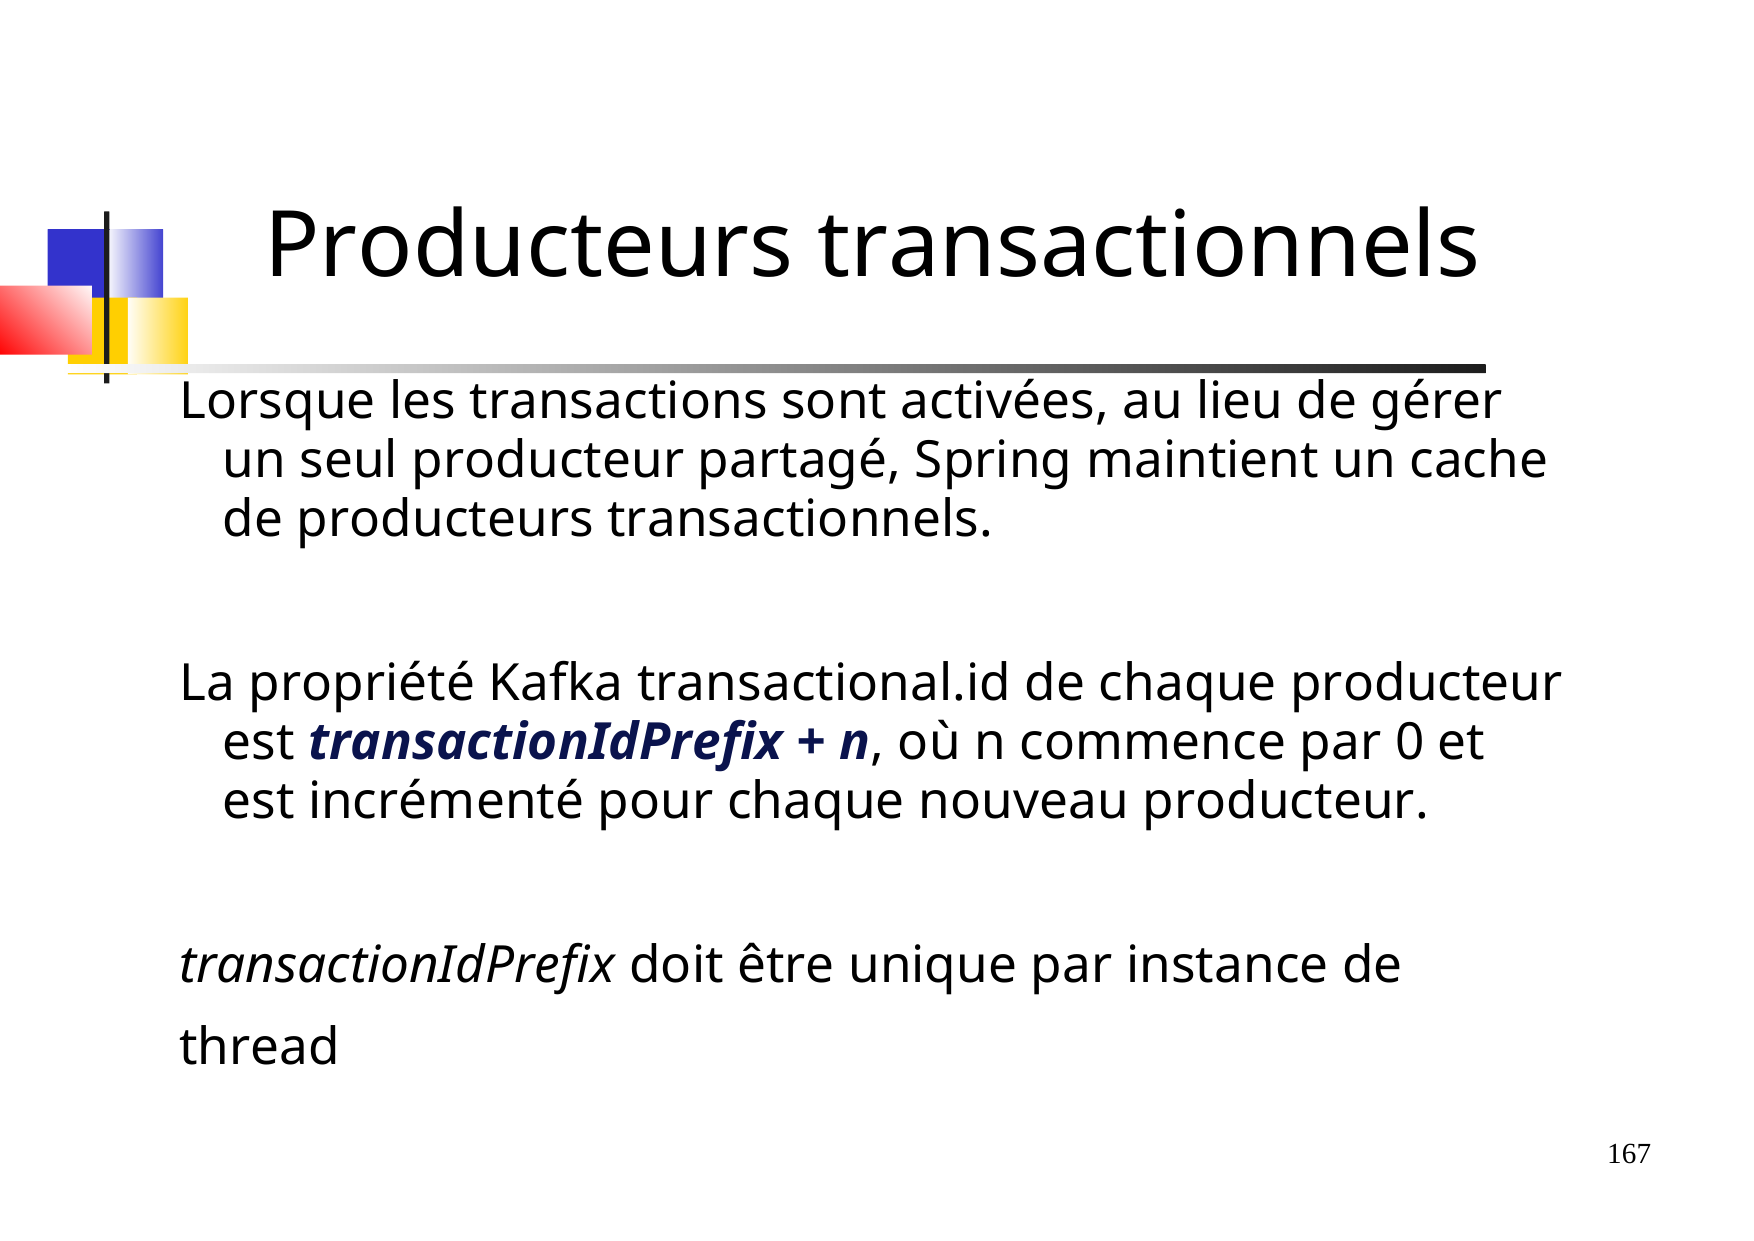

# Producteurs transactionnels
Lorsque les transactions sont activées, au lieu de gérer un seul producteur partagé, Spring maintient un cache de producteurs transactionnels.
La propriété Kafka transactional.id de chaque producteur est transactionIdPrefix + n, où n commence par 0 et est incrémenté pour chaque nouveau producteur.
transactionIdPrefix doit être unique par instance de
thread